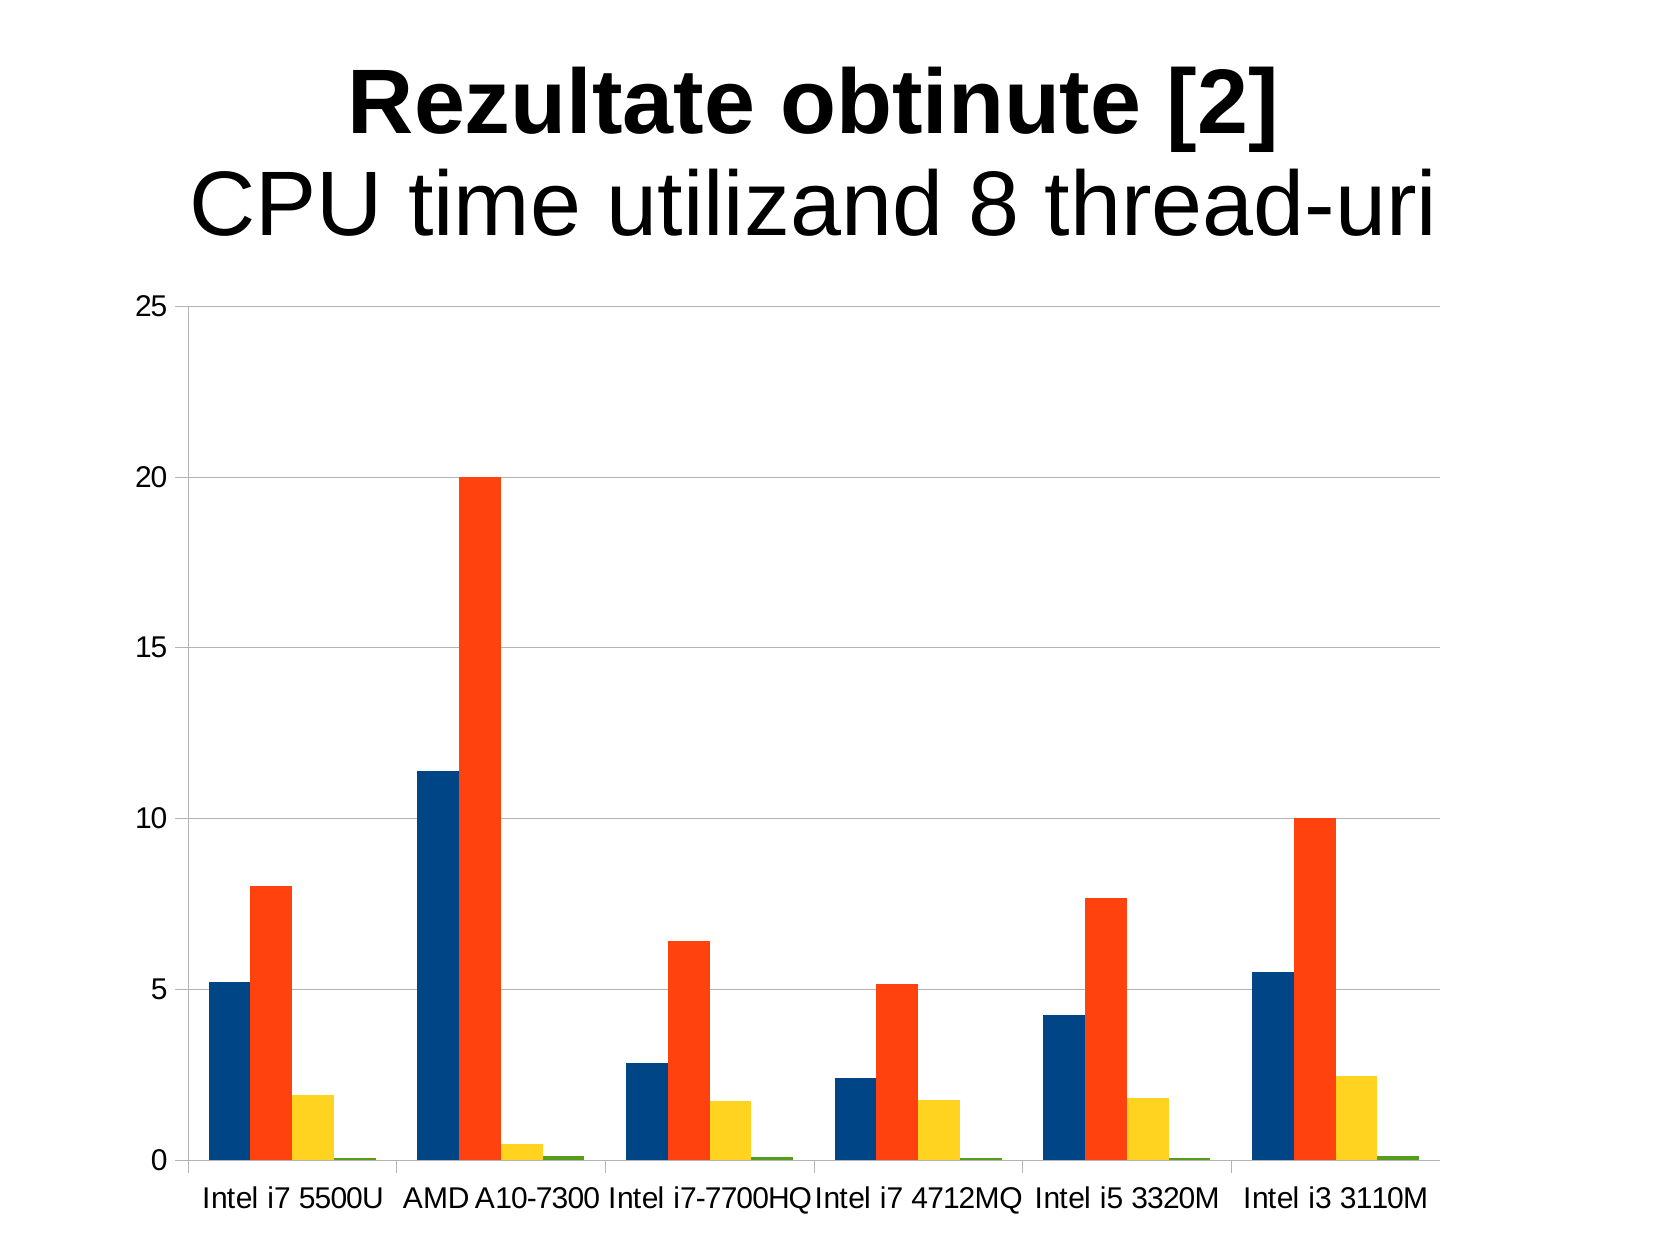

# Rezultate obtinute [2] CPU time utilizand 8 thread-uri